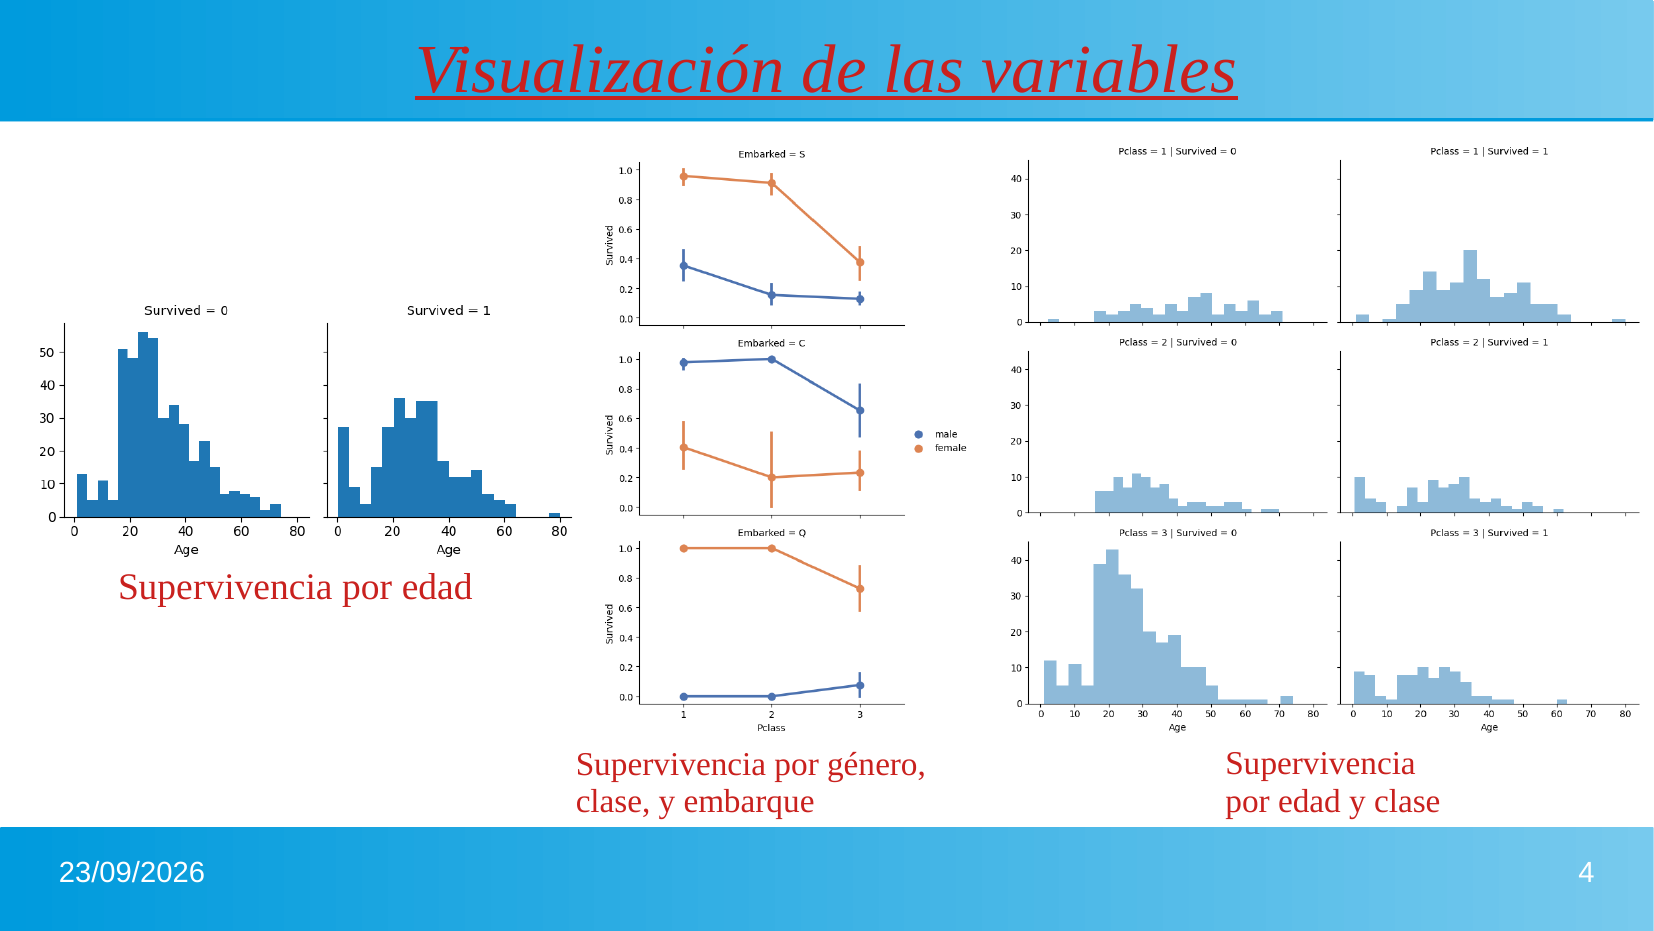

# Visualización de las variables
Supervivencia por edad
Supervivencia por edad y clase
Supervivencia por género, clase, y embarque
4